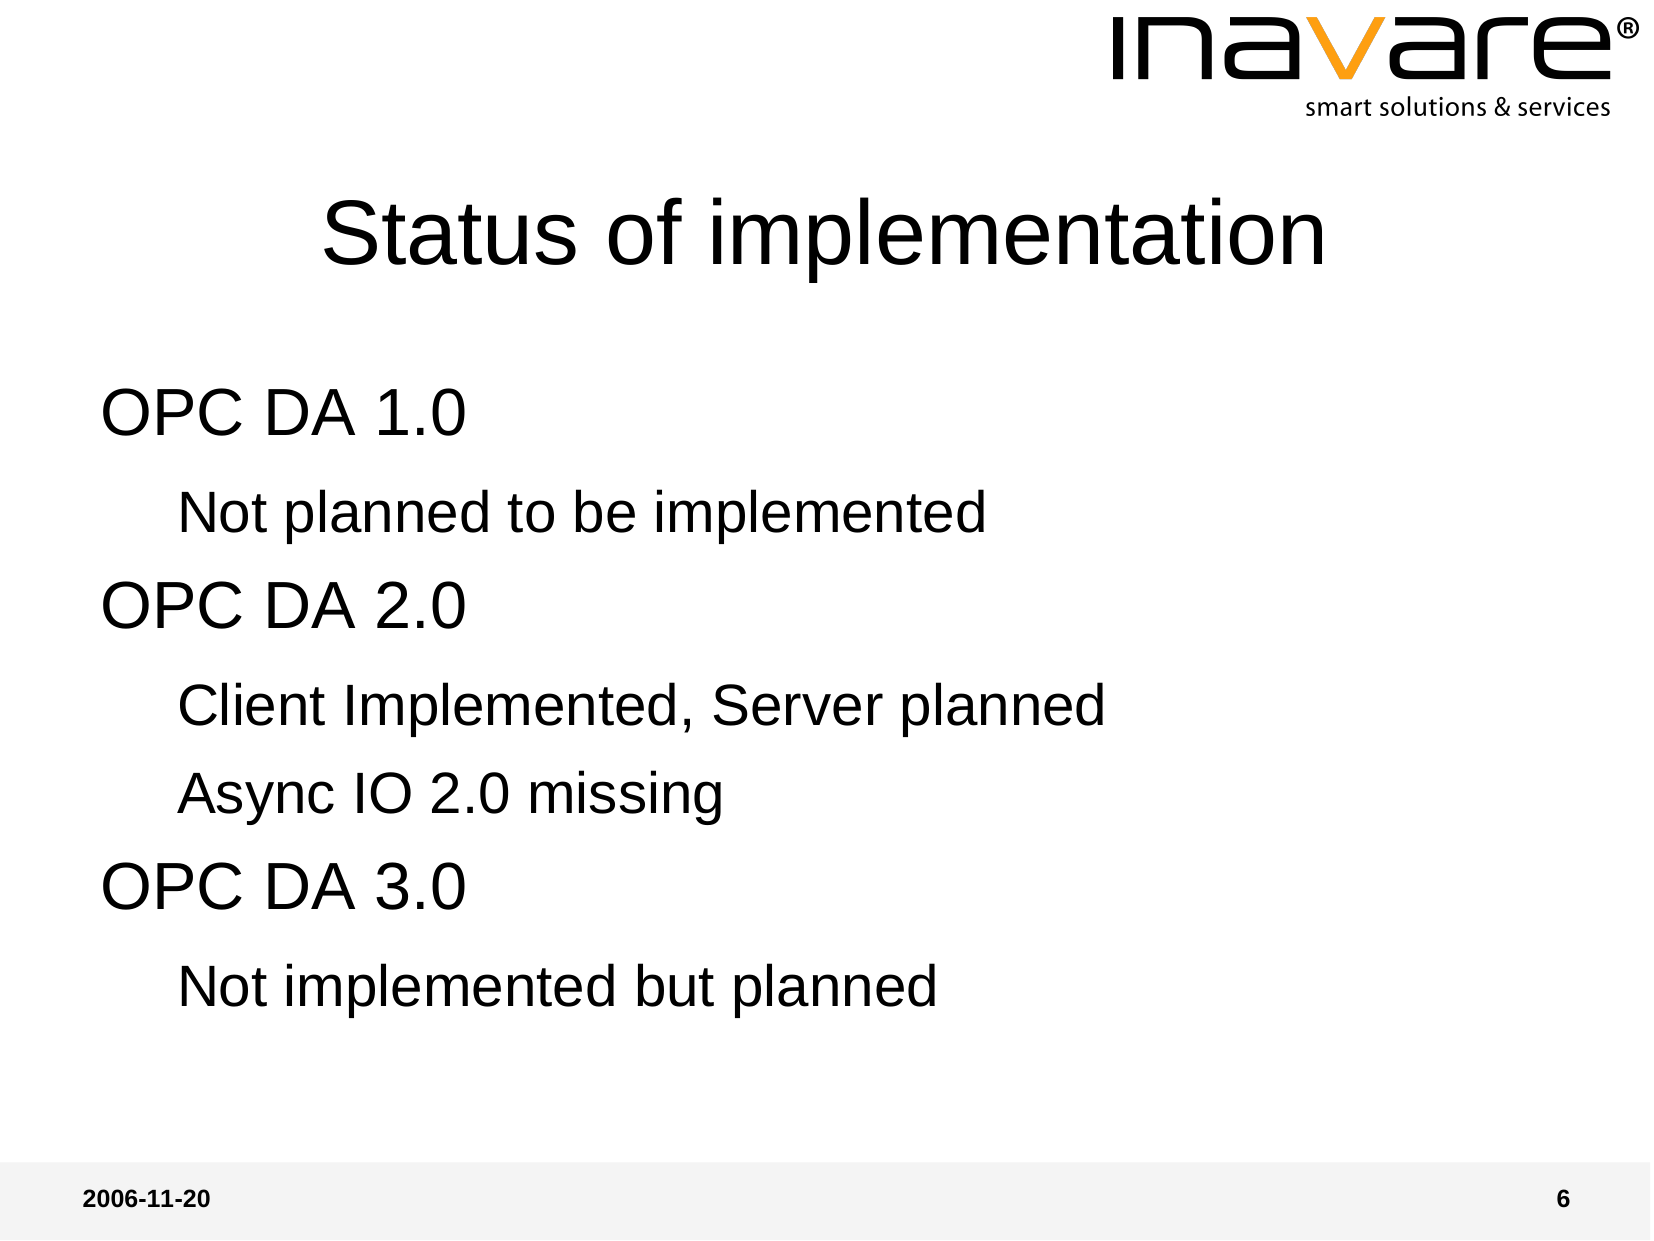

# Status of implementation
OPC DA 1.0
Not planned to be implemented
OPC DA 2.0
Client Implemented, Server planned
Async IO 2.0 missing
OPC DA 3.0
Not implemented but planned
2006-11-20
6